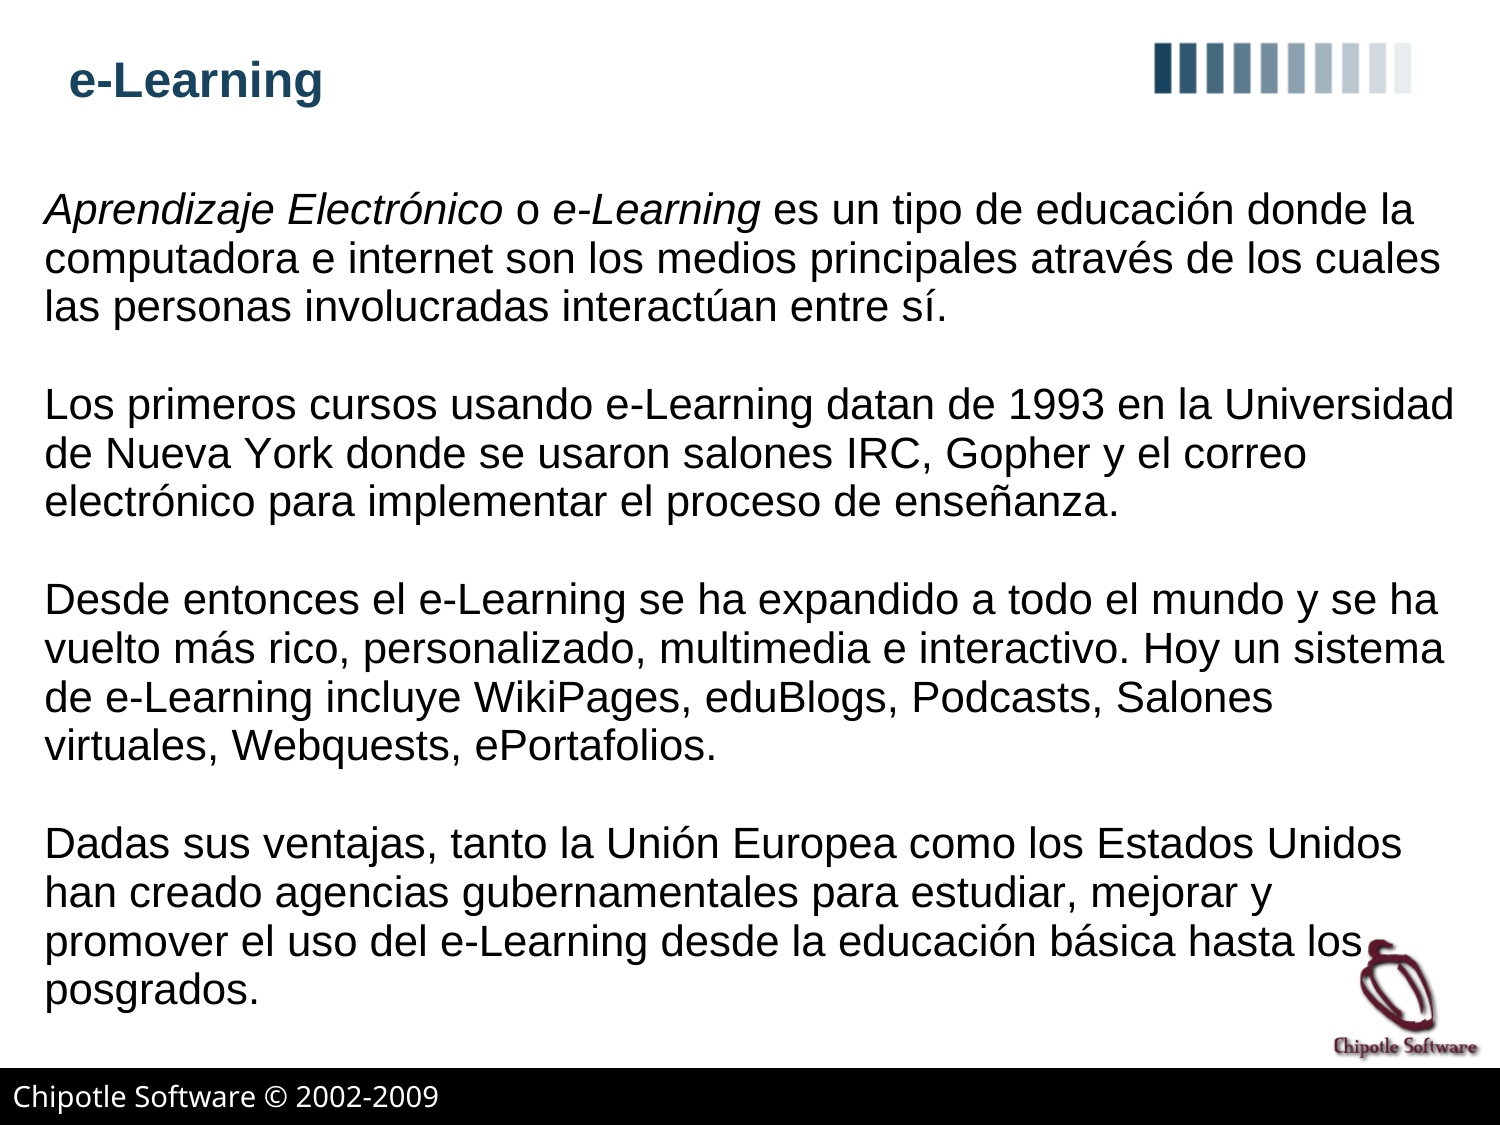

# e-Learning
Aprendizaje Electrónico o e-Learning es un tipo de educación donde la computadora e internet son los medios principales através de los cuales las personas involucradas interactúan entre sí.
Los primeros cursos usando e-Learning datan de 1993 en la Universidad de Nueva York donde se usaron salones IRC, Gopher y el correo electrónico para implementar el proceso de enseñanza.
Desde entonces el e-Learning se ha expandido a todo el mundo y se ha vuelto más rico, personalizado, multimedia e interactivo. Hoy un sistema de e-Learning incluye WikiPages, eduBlogs, Podcasts, Salones virtuales, Webquests, ePortafolios.
Dadas sus ventajas, tanto la Unión Europea como los Estados Unidos han creado agencias gubernamentales para estudiar, mejorar y promover el uso del e-Learning desde la educación básica hasta los posgrados.